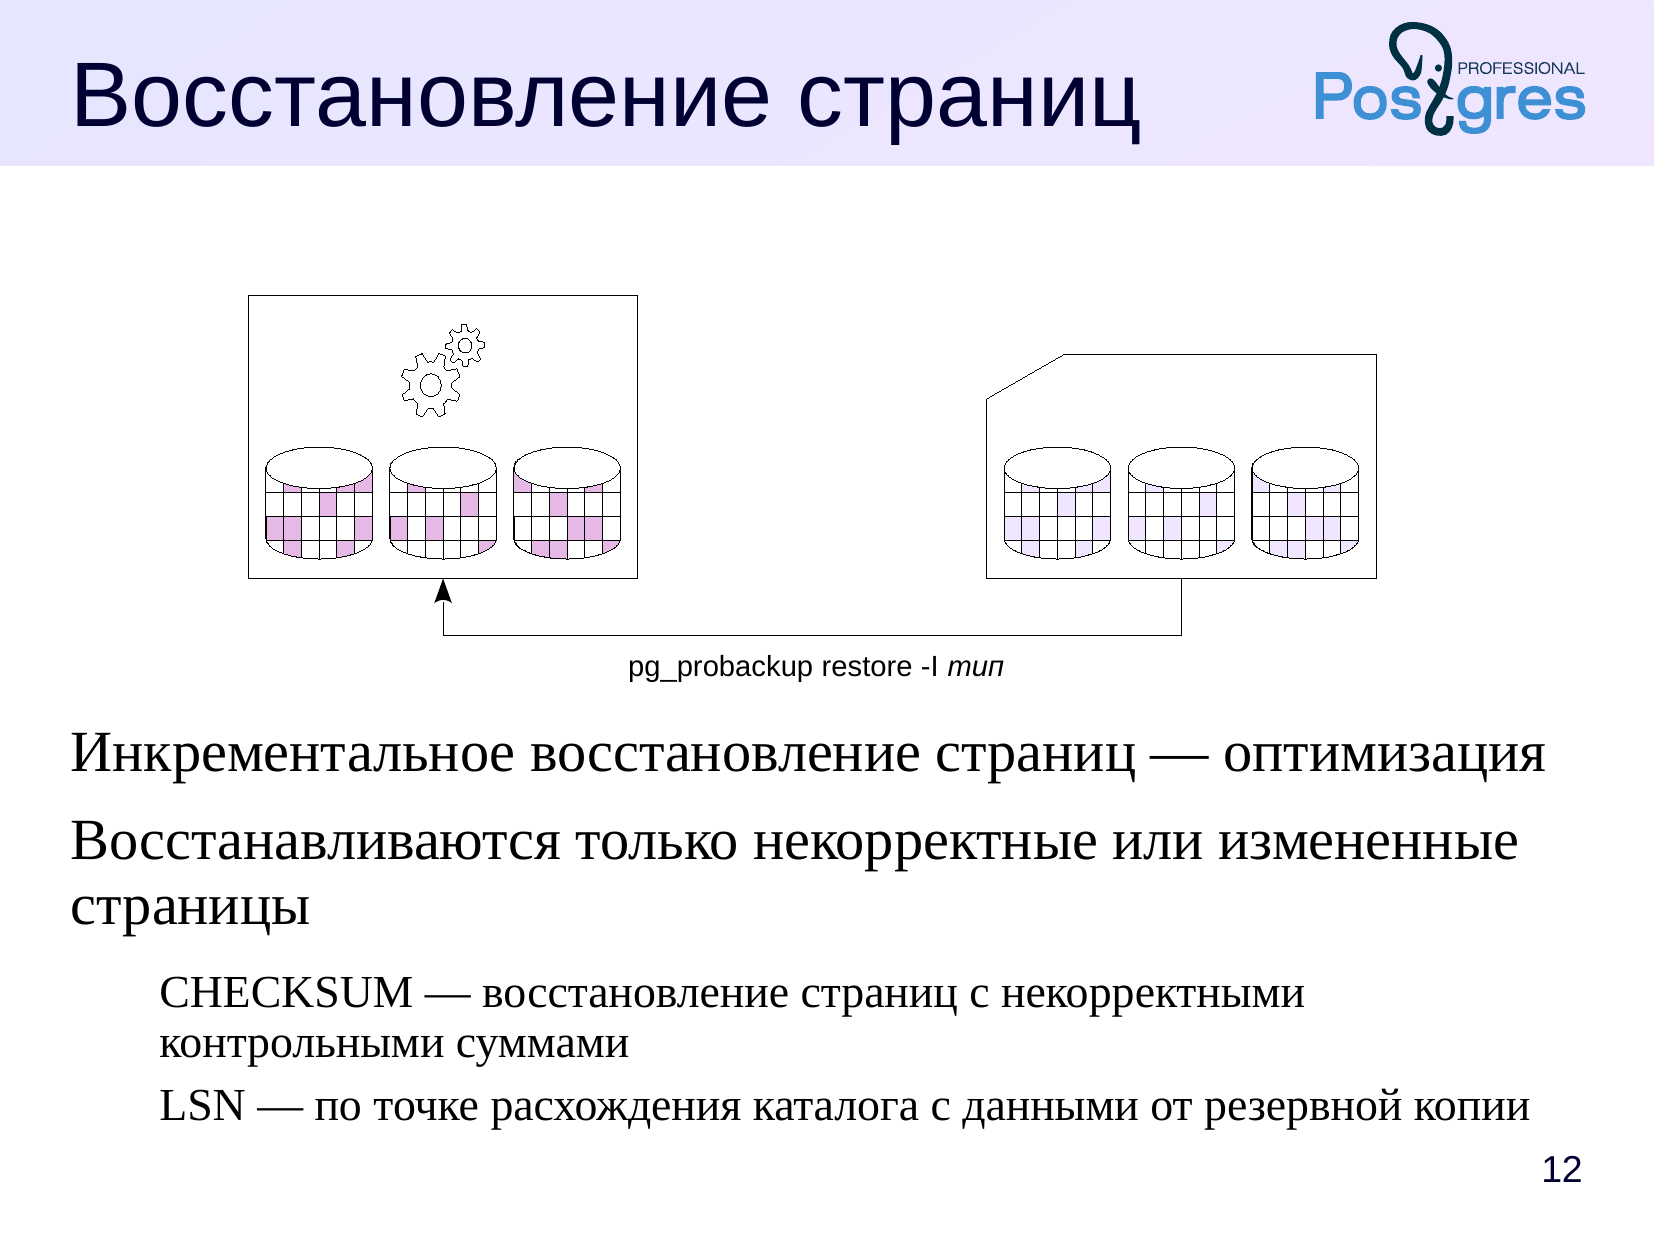

# Восстановление страниц
pg_probackup restore -I тип
Инкрементальное восстановление страниц — оптимизация
Восстанавливаются только некорректные или измененные страницы
CHECKSUM — восстановление страниц с некорректными контрольными суммами
LSN — по точке расхождения каталога с данными от резервной копии